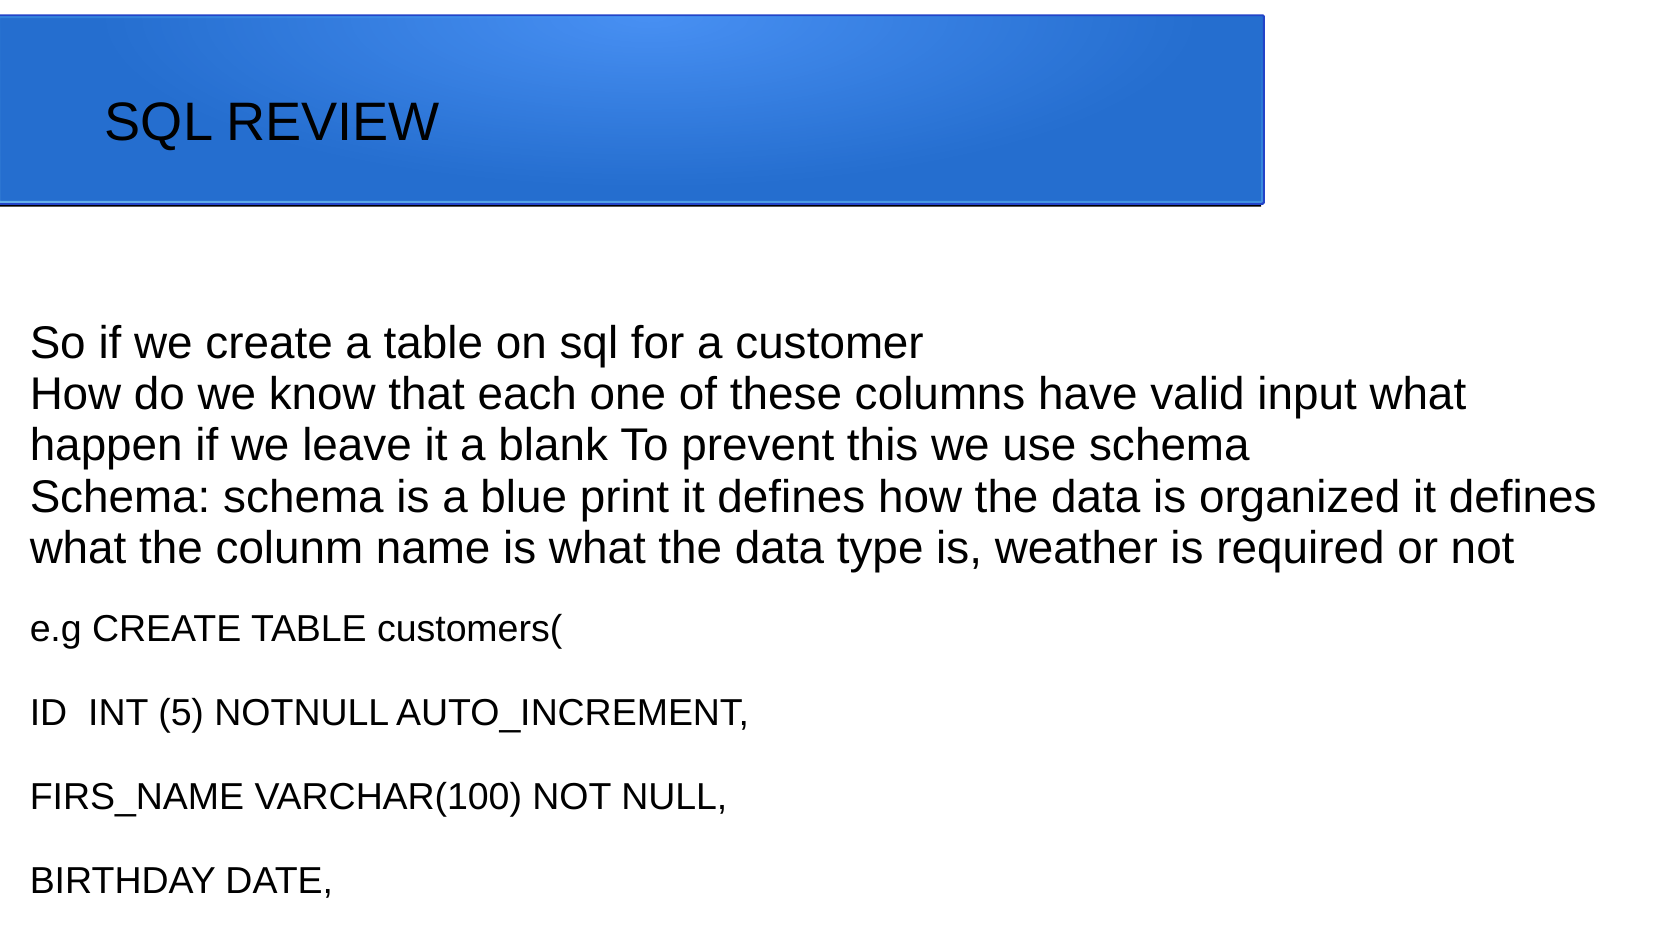

So if we create a table on sql for a customer
How do we know that each one of these columns have valid input what happen if we leave it a blank To prevent this we use schema
Schema: schema is a blue print it defines how the data is organized it defines what the colunm name is what the data type is, weather is required or not
e.g CREATE TABLE customers(
ID INT (5) NOTNULL AUTO_INCREMENT,
FIRS_NAME VARCHAR(100) NOT NULL,
BIRTHDAY DATE,
LOCATION VARCHAR (250)
PRIMARY KEY(ID)
SQL REVIEW